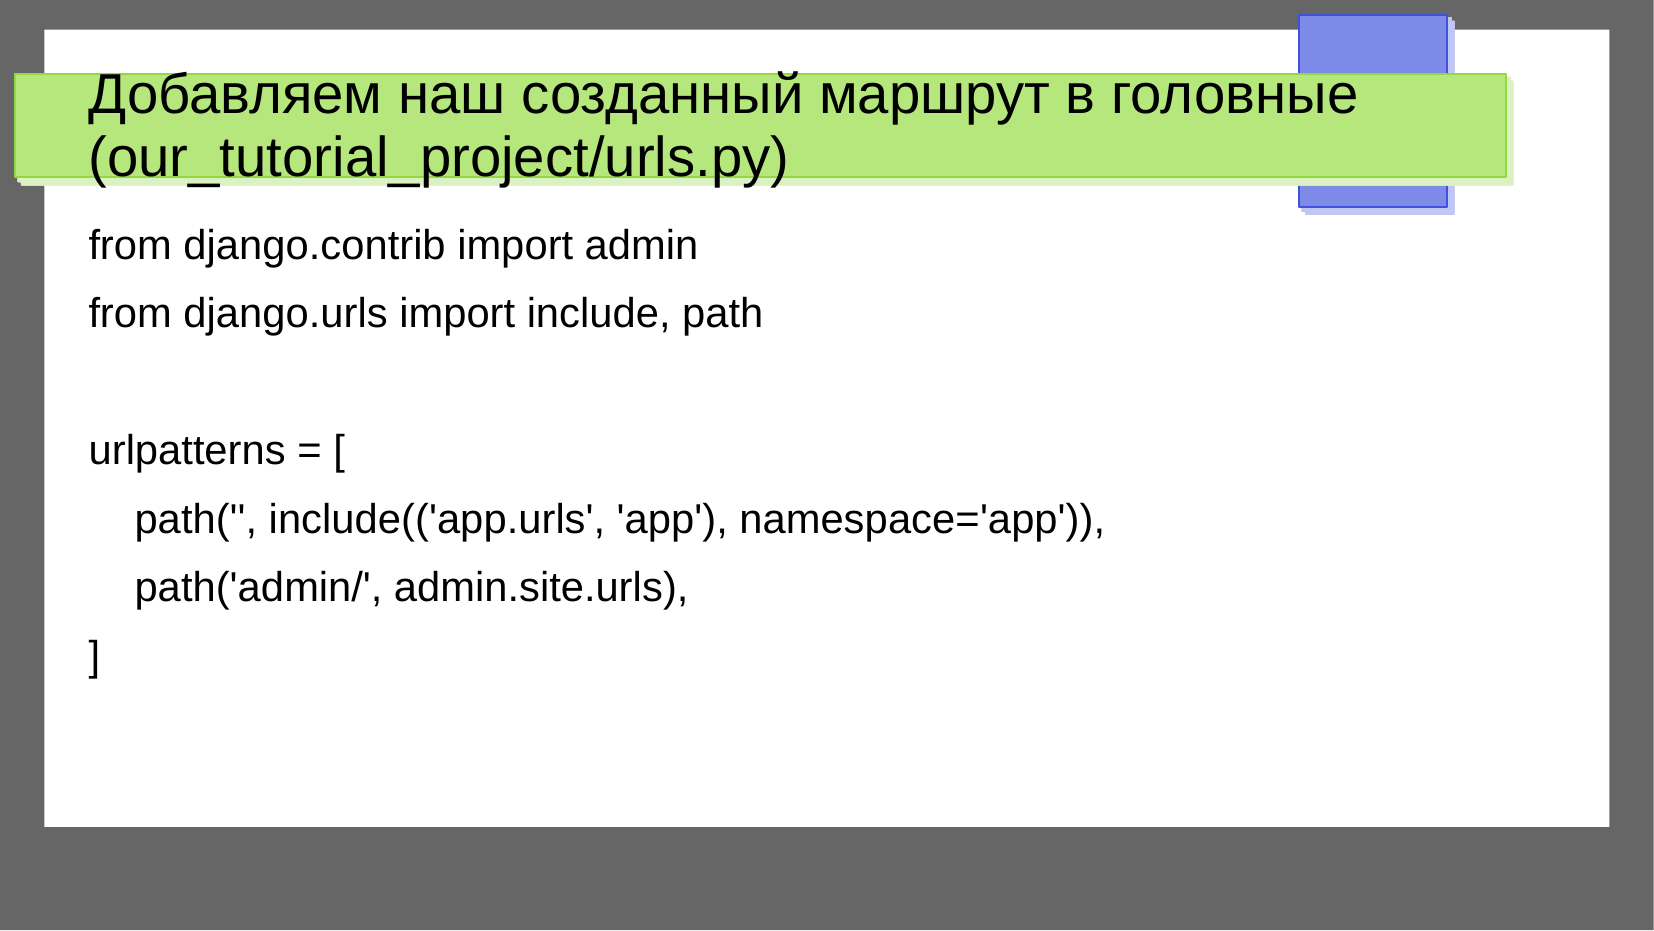

# Добавляем наш созданный маршрут в головные (our_tutorial_project/urls.py)
from django.contrib import admin
from django.urls import include, path
urlpatterns = [
 path('', include(('app.urls', 'app'), namespace='app')),
 path('admin/', admin.site.urls),
]